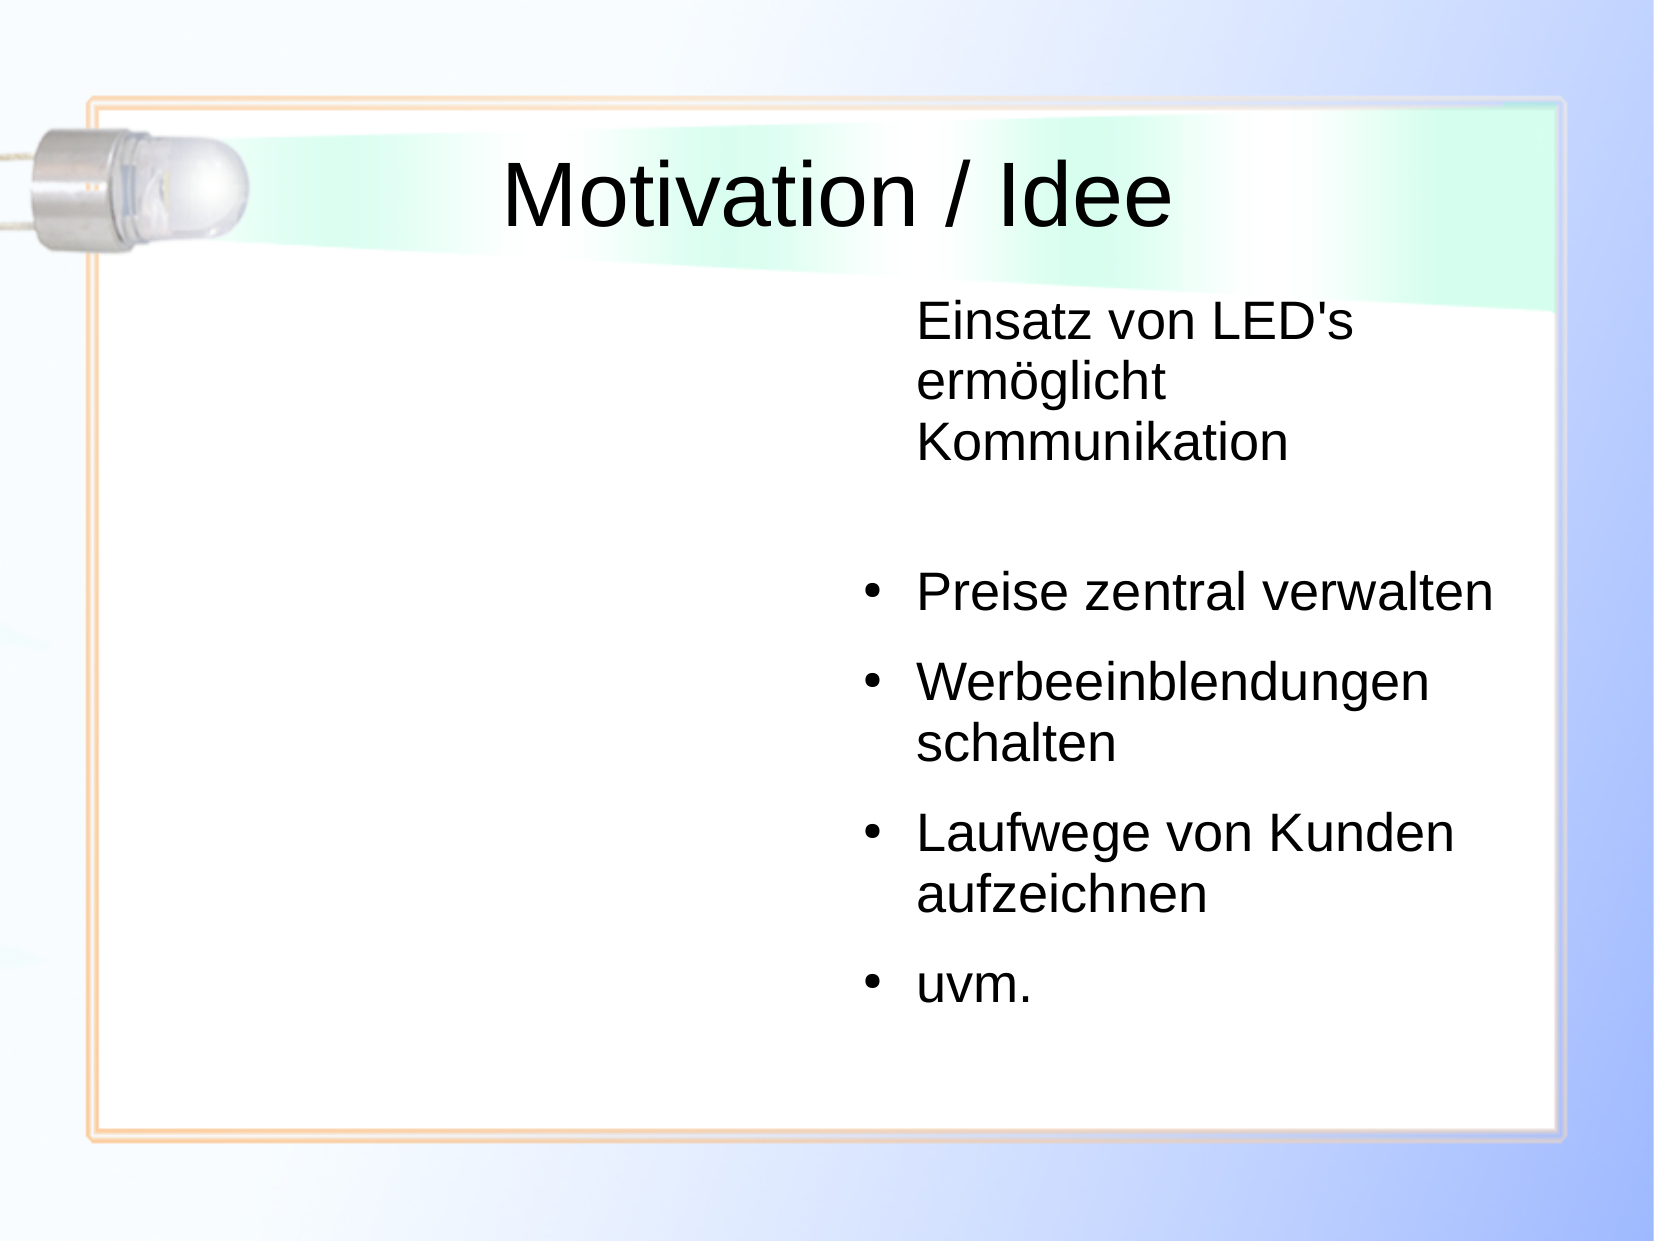

# Motivation / Idee
Einsatz von LED's ermöglicht Kommunikation
Preise zentral verwalten
Werbeeinblendungen schalten
Laufwege von Kunden aufzeichnen
uvm.